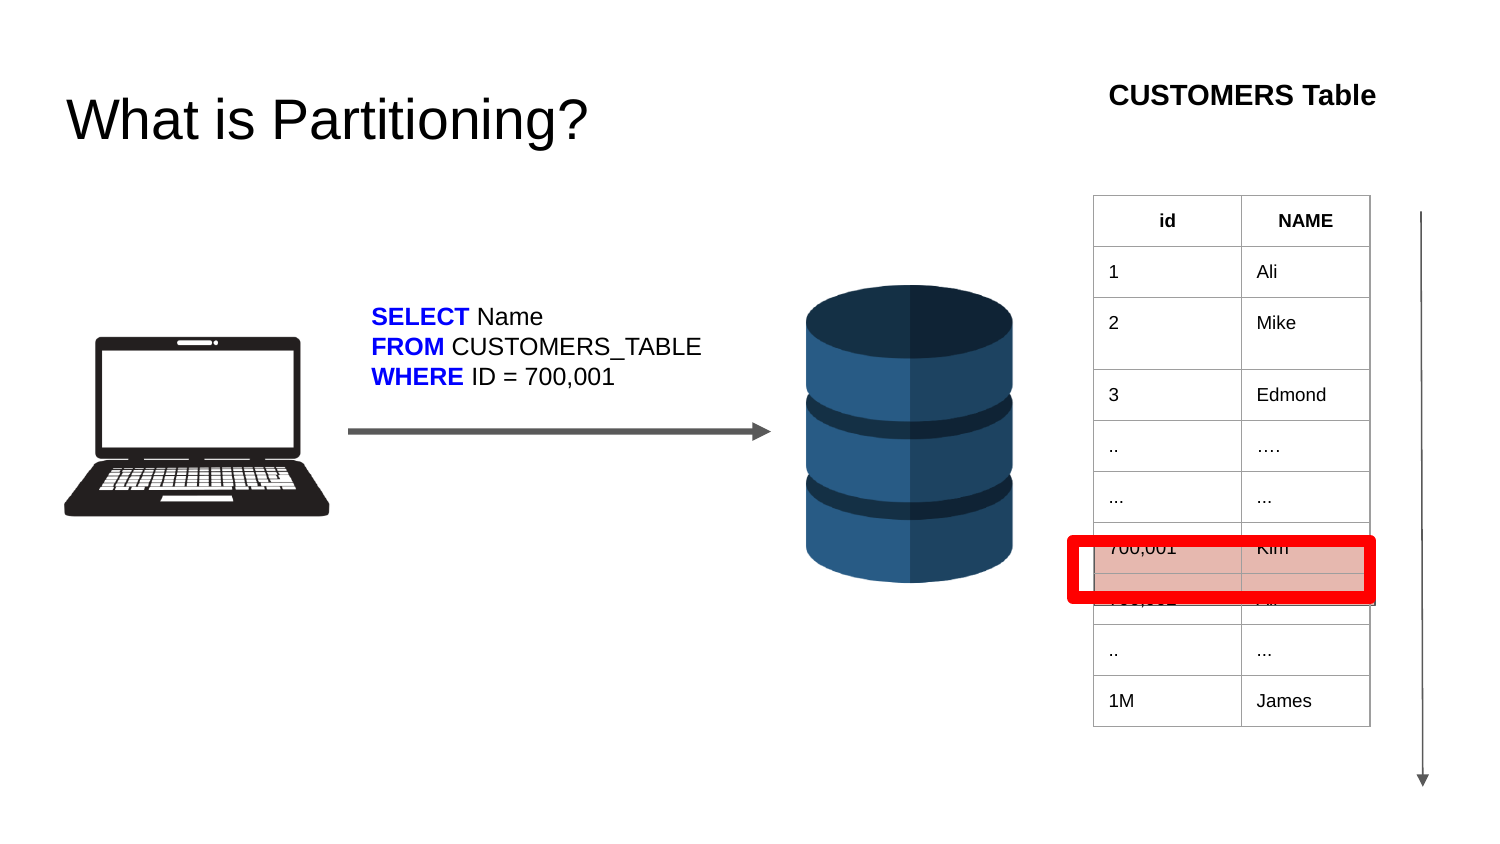

CUSTOMERS Table
# What is Partitioning?
| id | NAME |
| --- | --- |
| 1 | Ali |
| 2 | Mike |
| 3 | Edmond |
| .. | …. |
| ... | ... |
| 700,001 | Kim |
| 700,002 | Ali |
| .. | ... |
| 1M | James |
SELECT Name
FROM CUSTOMERS_TABLE
WHERE ID = 700,001